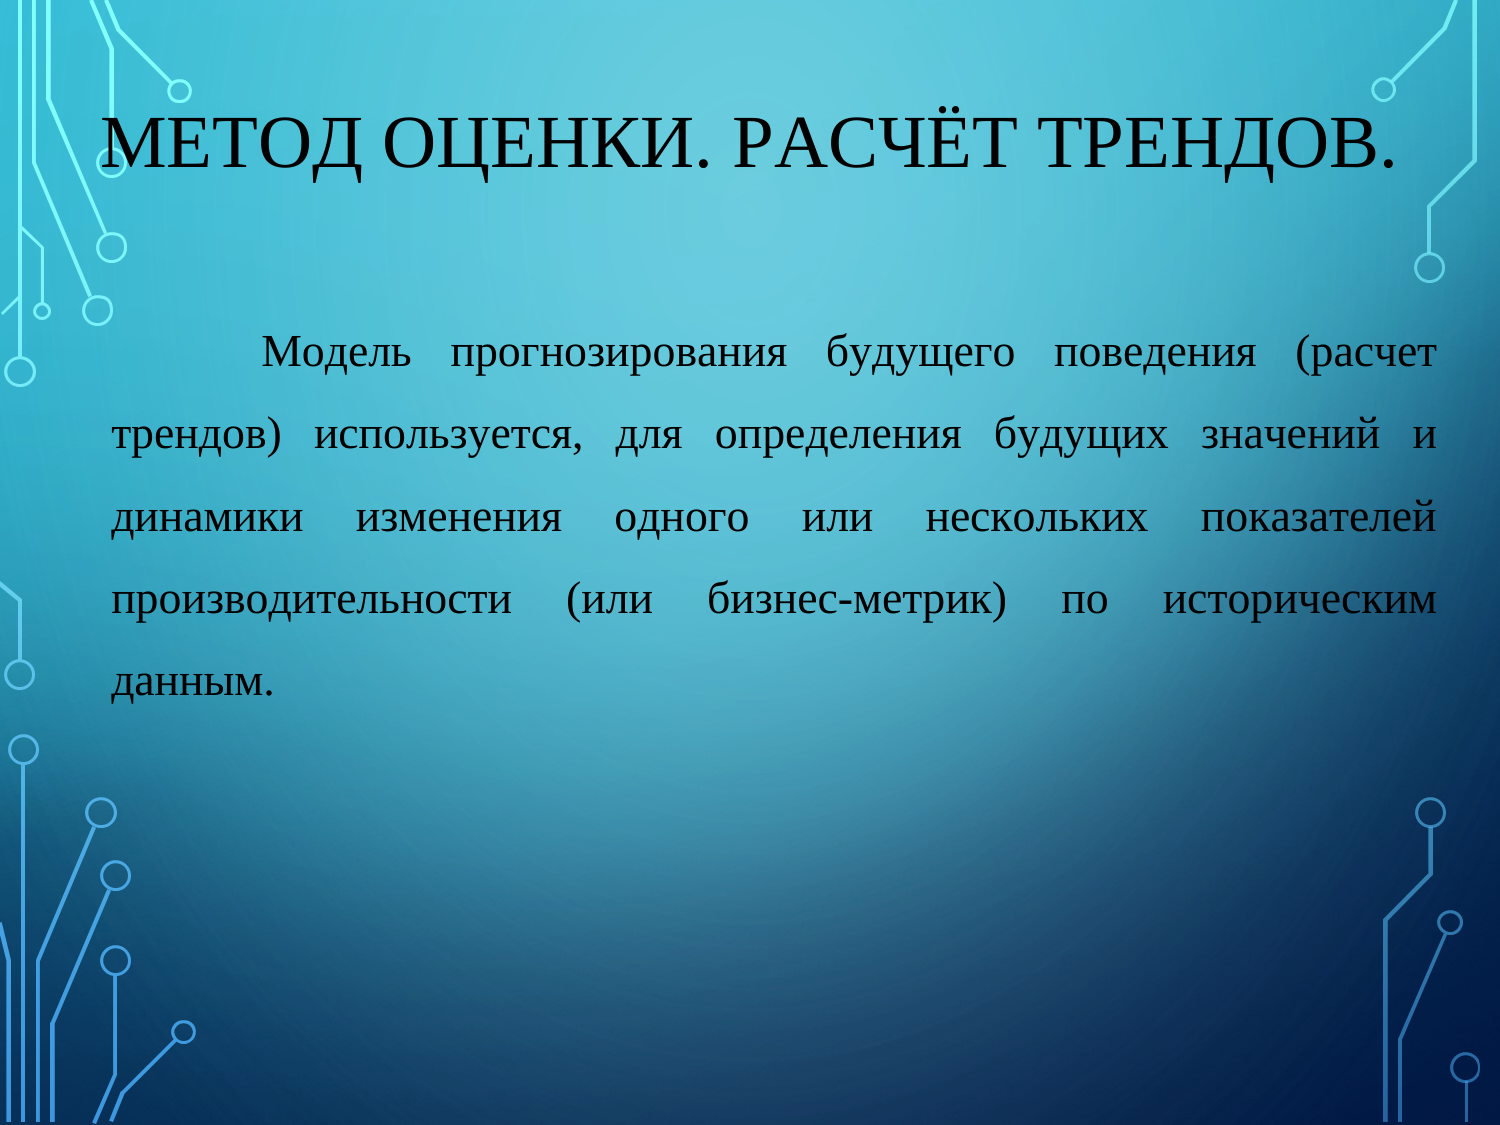

МЕТОД ОЦЕНКИ. РАСЧЁТ ТРЕНДОВ.
		Модель прогнозирования будущего поведения (расчет трендов) используется, для определения будущих значений и динамики изменения одного или нескольких показателей производительности (или бизнес-метрик) по историческим данным.